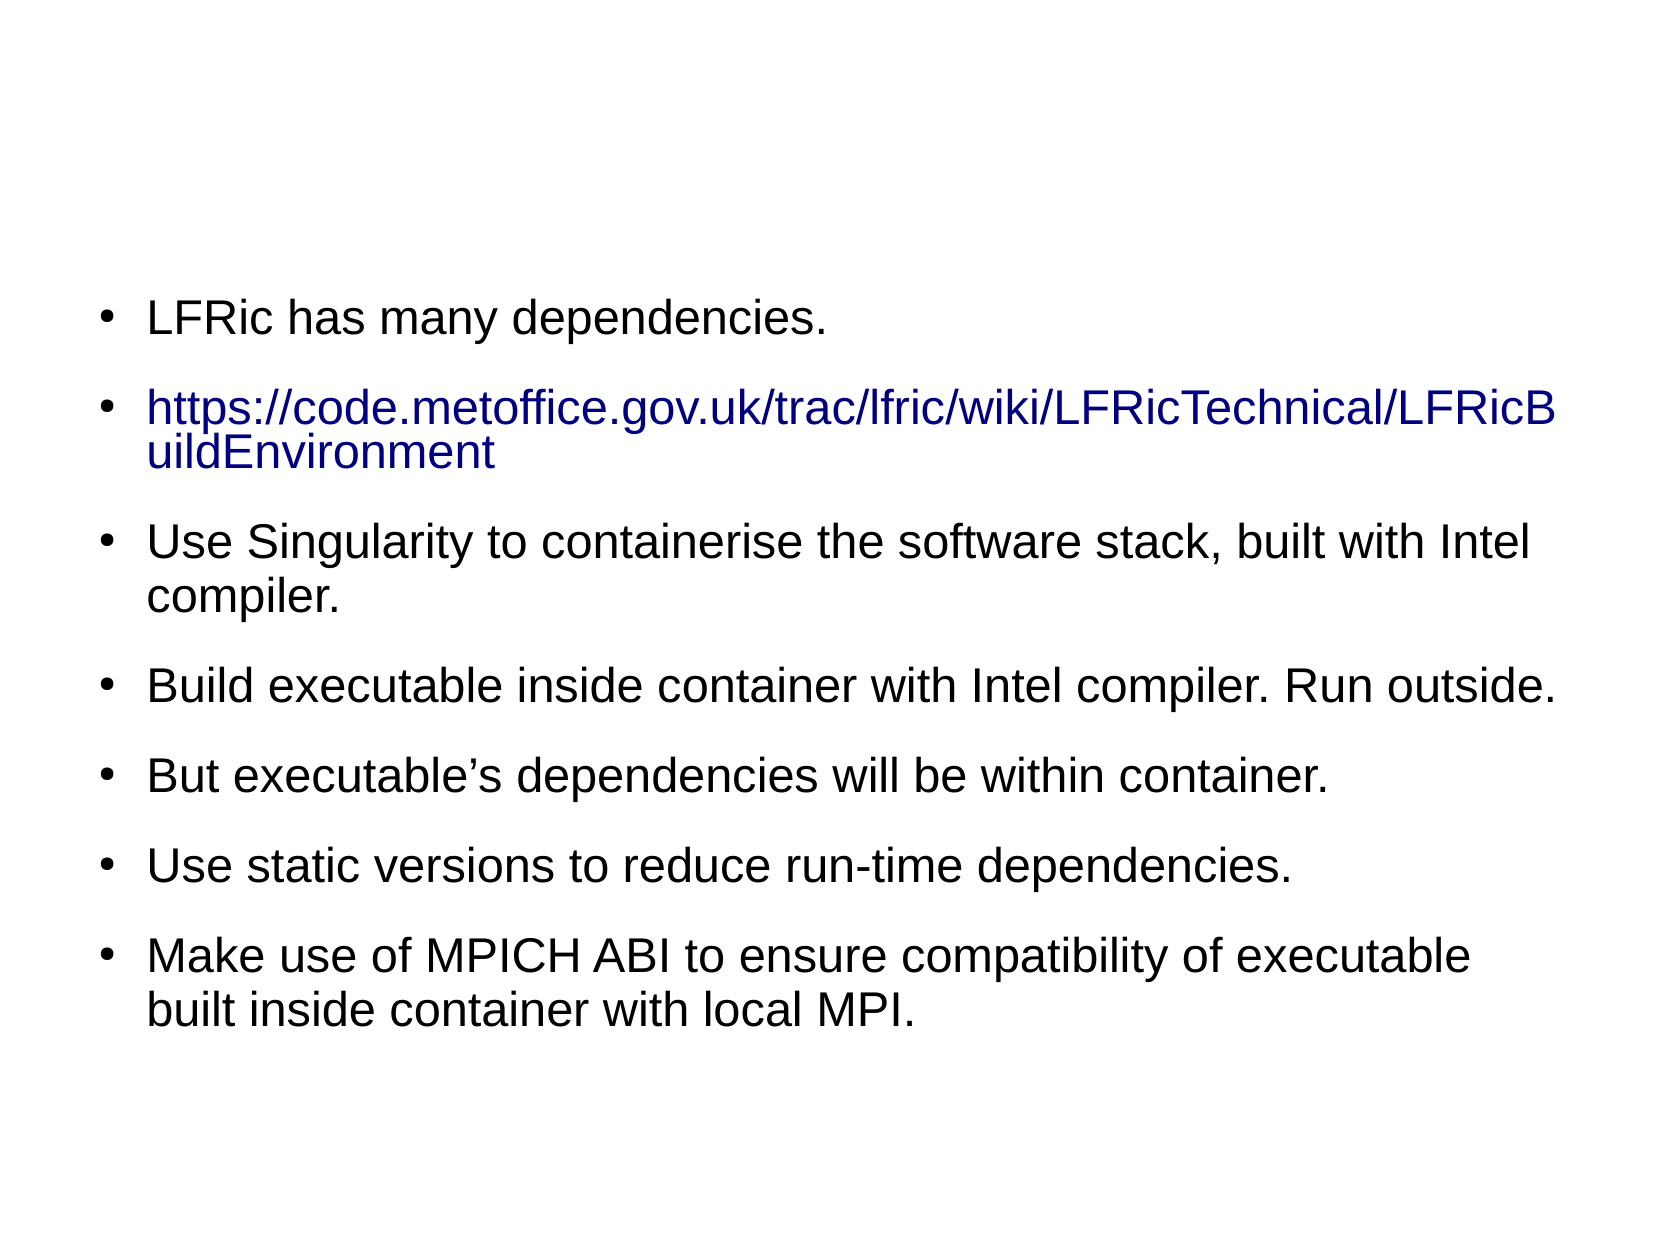

#
LFRic has many dependencies.
https://code.metoffice.gov.uk/trac/lfric/wiki/LFRicTechnical/LFRicBuildEnvironment
Use Singularity to containerise the software stack, built with Intel compiler.
Build executable inside container with Intel compiler. Run outside.
But executable’s dependencies will be within container.
Use static versions to reduce run-time dependencies.
Make use of MPICH ABI to ensure compatibility of executable built inside container with local MPI.